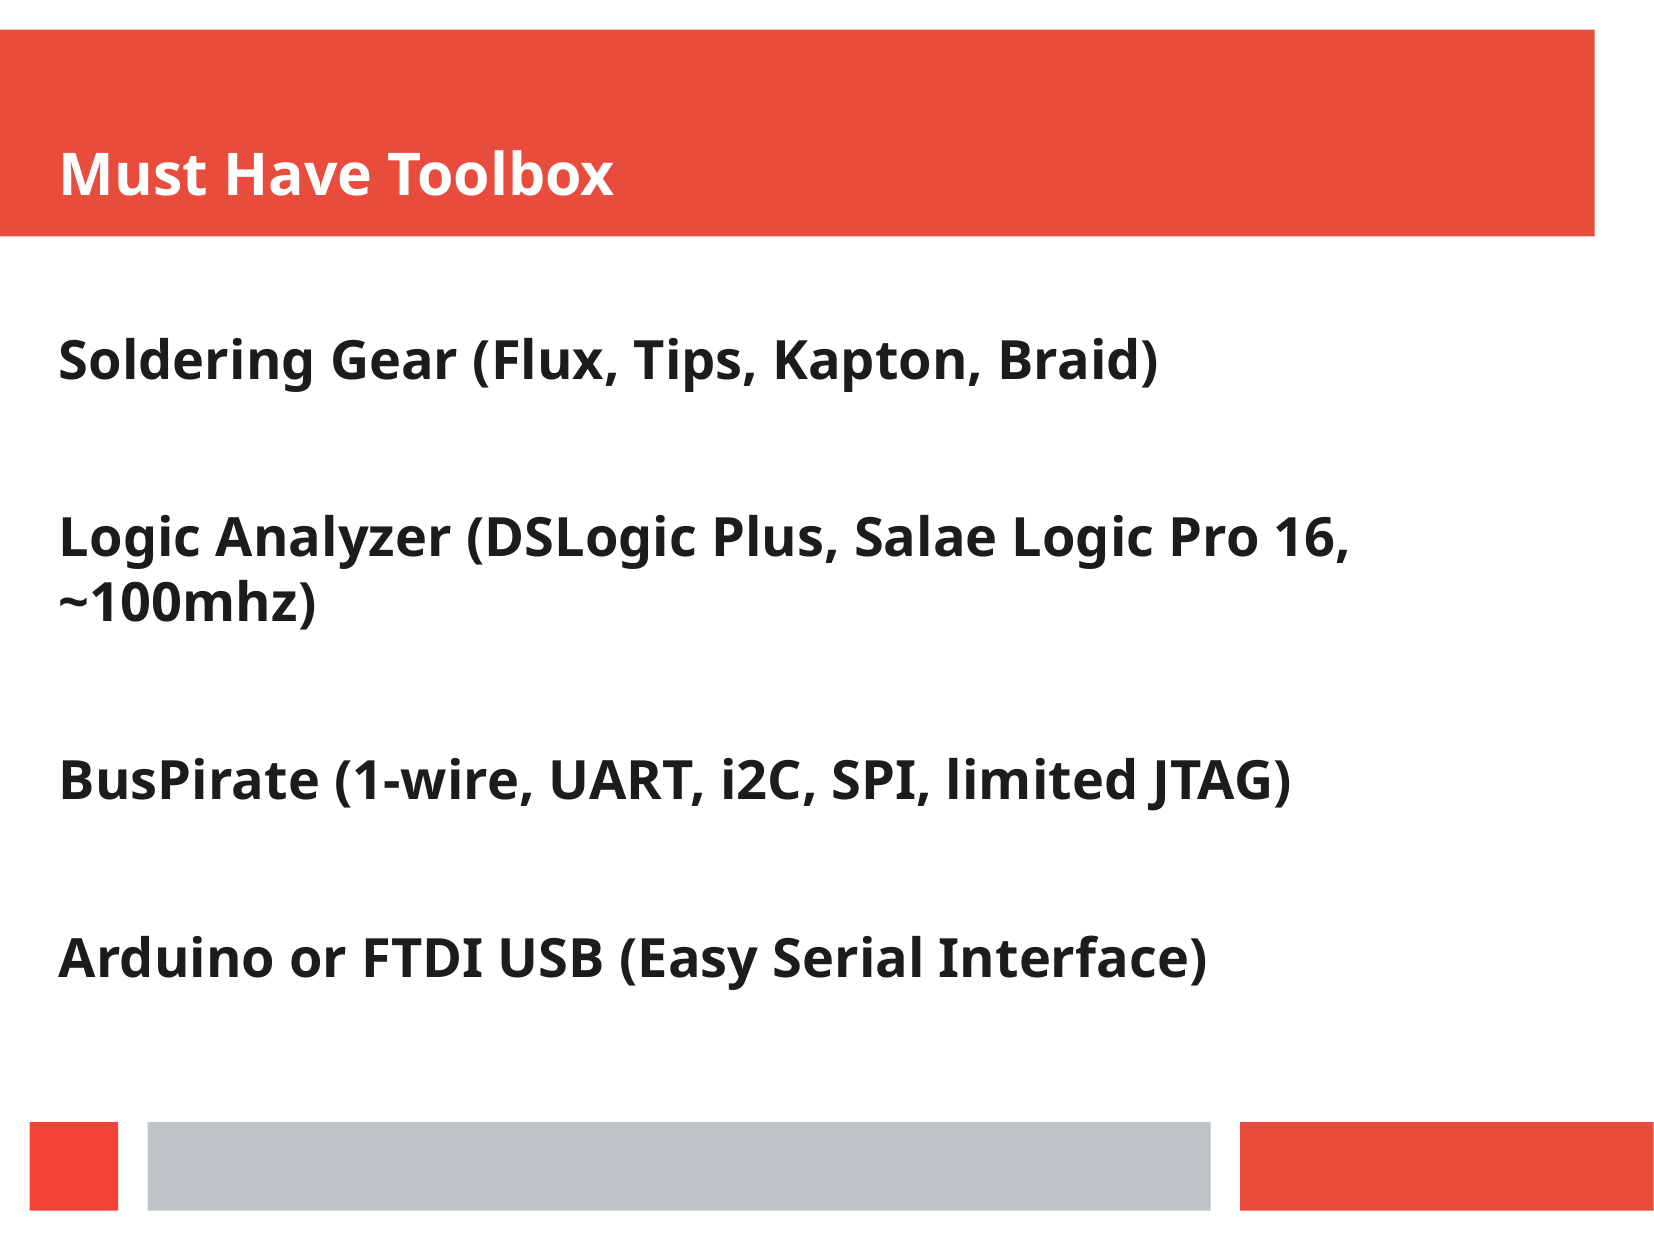

# Must Have Toolbox
Soldering Gear (Flux, Tips, Kapton, Braid)
Logic Analyzer (DSLogic Plus, Salae Logic Pro 16, ~100mhz)
BusPirate (1-wire, UART, i2C, SPI, limited JTAG)
Arduino or FTDI USB (Easy Serial Interface)